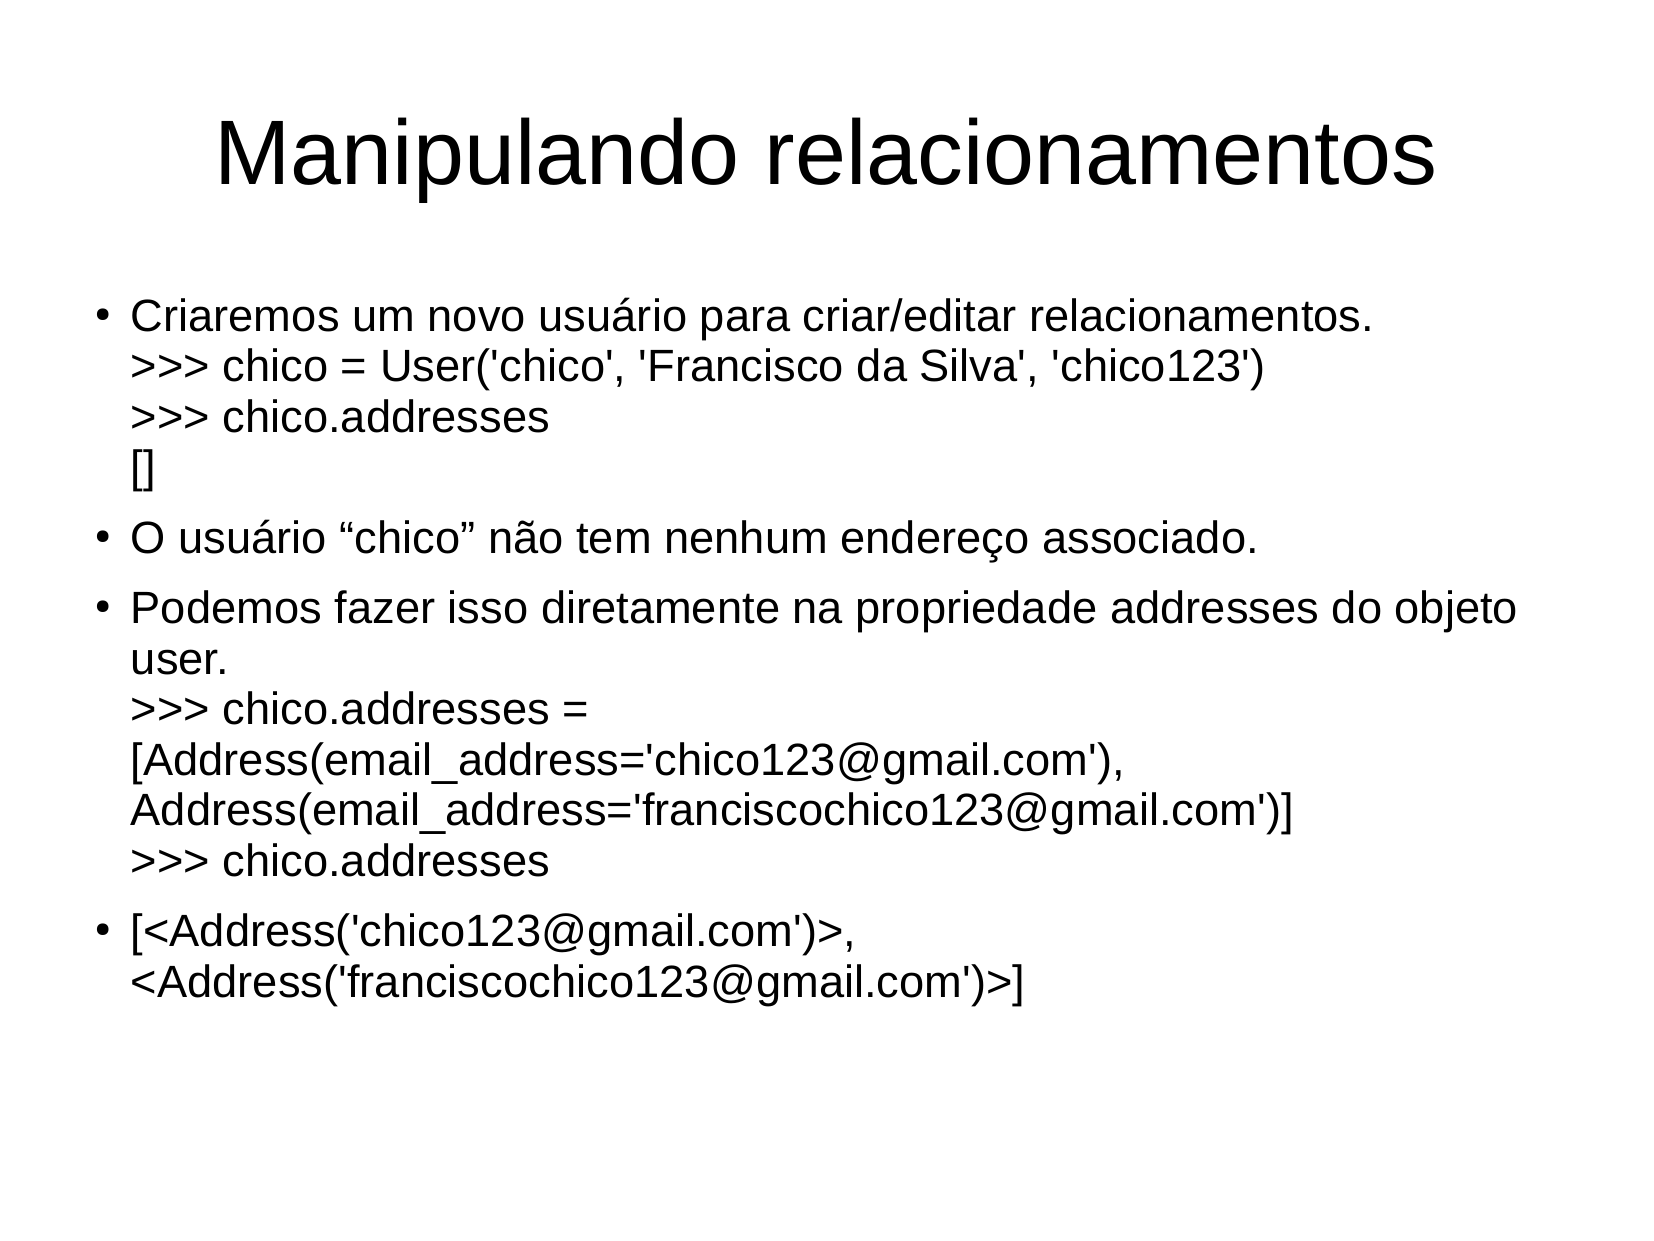

# Manipulando relacionamentos
Criaremos um novo usuário para criar/editar relacionamentos.
>>> chico = User('chico', 'Francisco da Silva', 'chico123')
>>> chico.addresses
[]
O usuário “chico” não tem nenhum endereço associado.
Podemos fazer isso diretamente na propriedade addresses do objeto user.
>>> chico.addresses = [Address(email_address='chico123@gmail.com'), Address(email_address='franciscochico123@gmail.com')]
>>> chico.addresses
[<Address('chico123@gmail.com')>, <Address('franciscochico123@gmail.com')>]